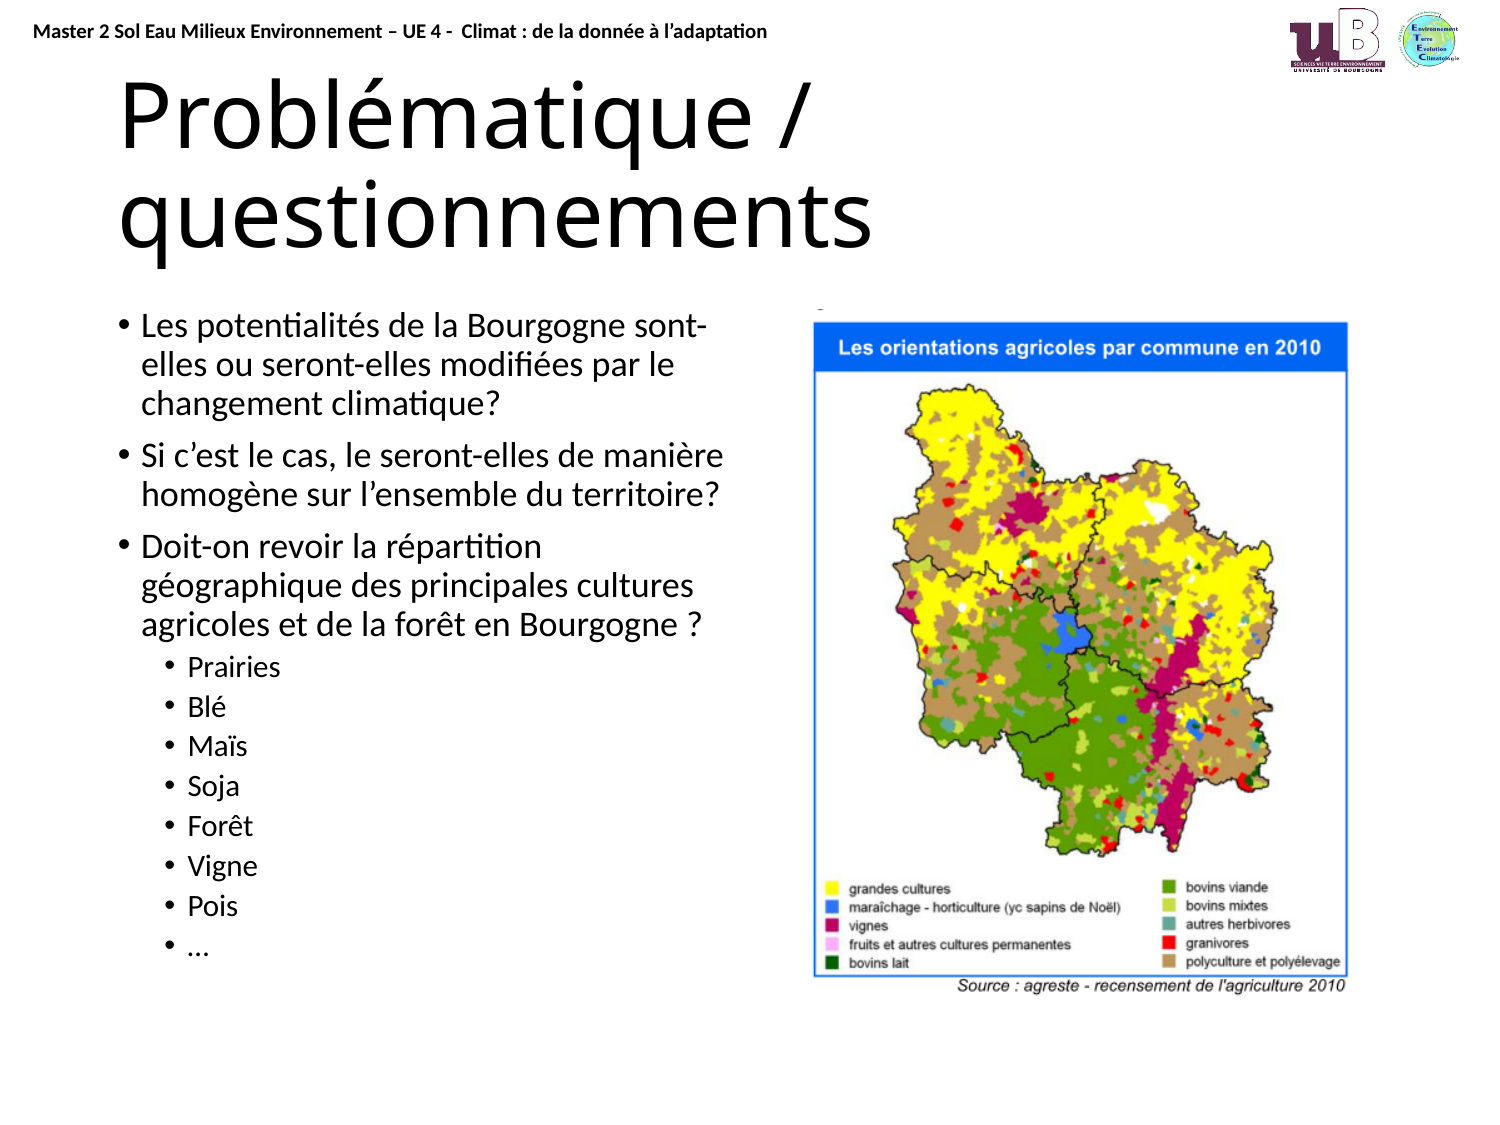

Problématique / questionnements
Les potentialités de la Bourgogne sont-elles ou seront-elles modifiées par le changement climatique?
Si c’est le cas, le seront-elles de manière homogène sur l’ensemble du territoire?
Doit-on revoir la répartition géographique des principales cultures agricoles et de la forêt en Bourgogne ?
Prairies
Blé
Maïs
Soja
Forêt
Vigne
Pois
…